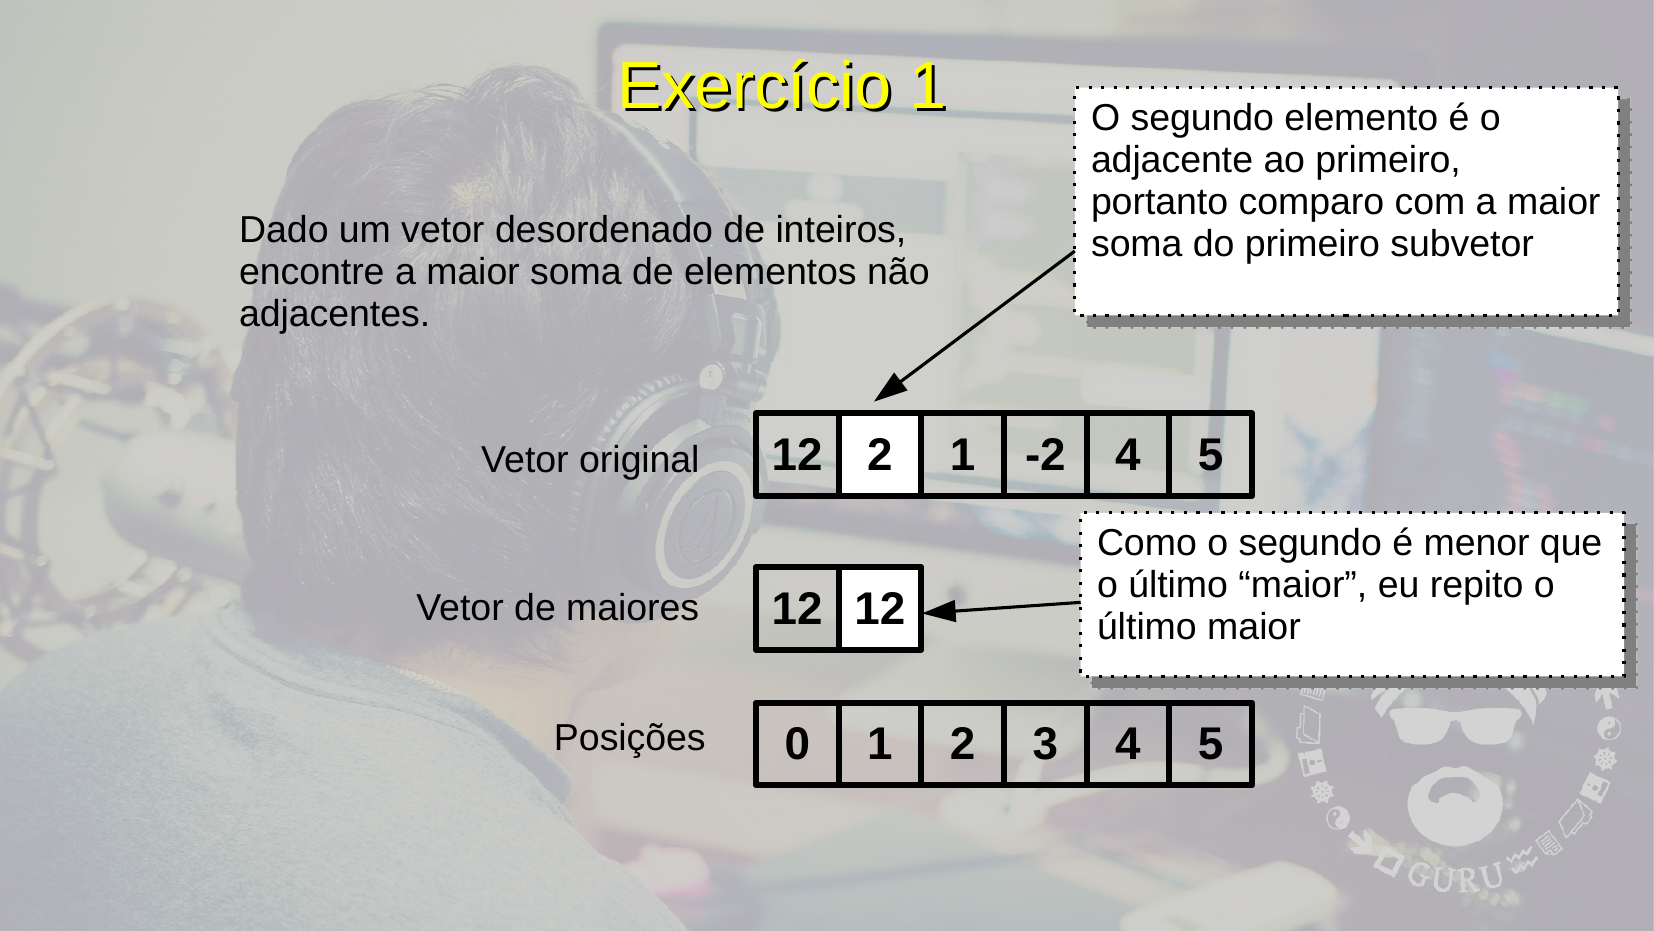

Exercício 1
O segundo elemento é o adjacente ao primeiro, portanto comparo com a maior soma do primeiro subvetor
Dado um vetor desordenado de inteiros, encontre a maior soma de elementos não adjacentes.
12
2
1
-2
4
5
Vetor original
Como o segundo é menor que o último “maior”, eu repito o último maior
12
12
Vetor de maiores
0
1
2
3
4
5
Posições